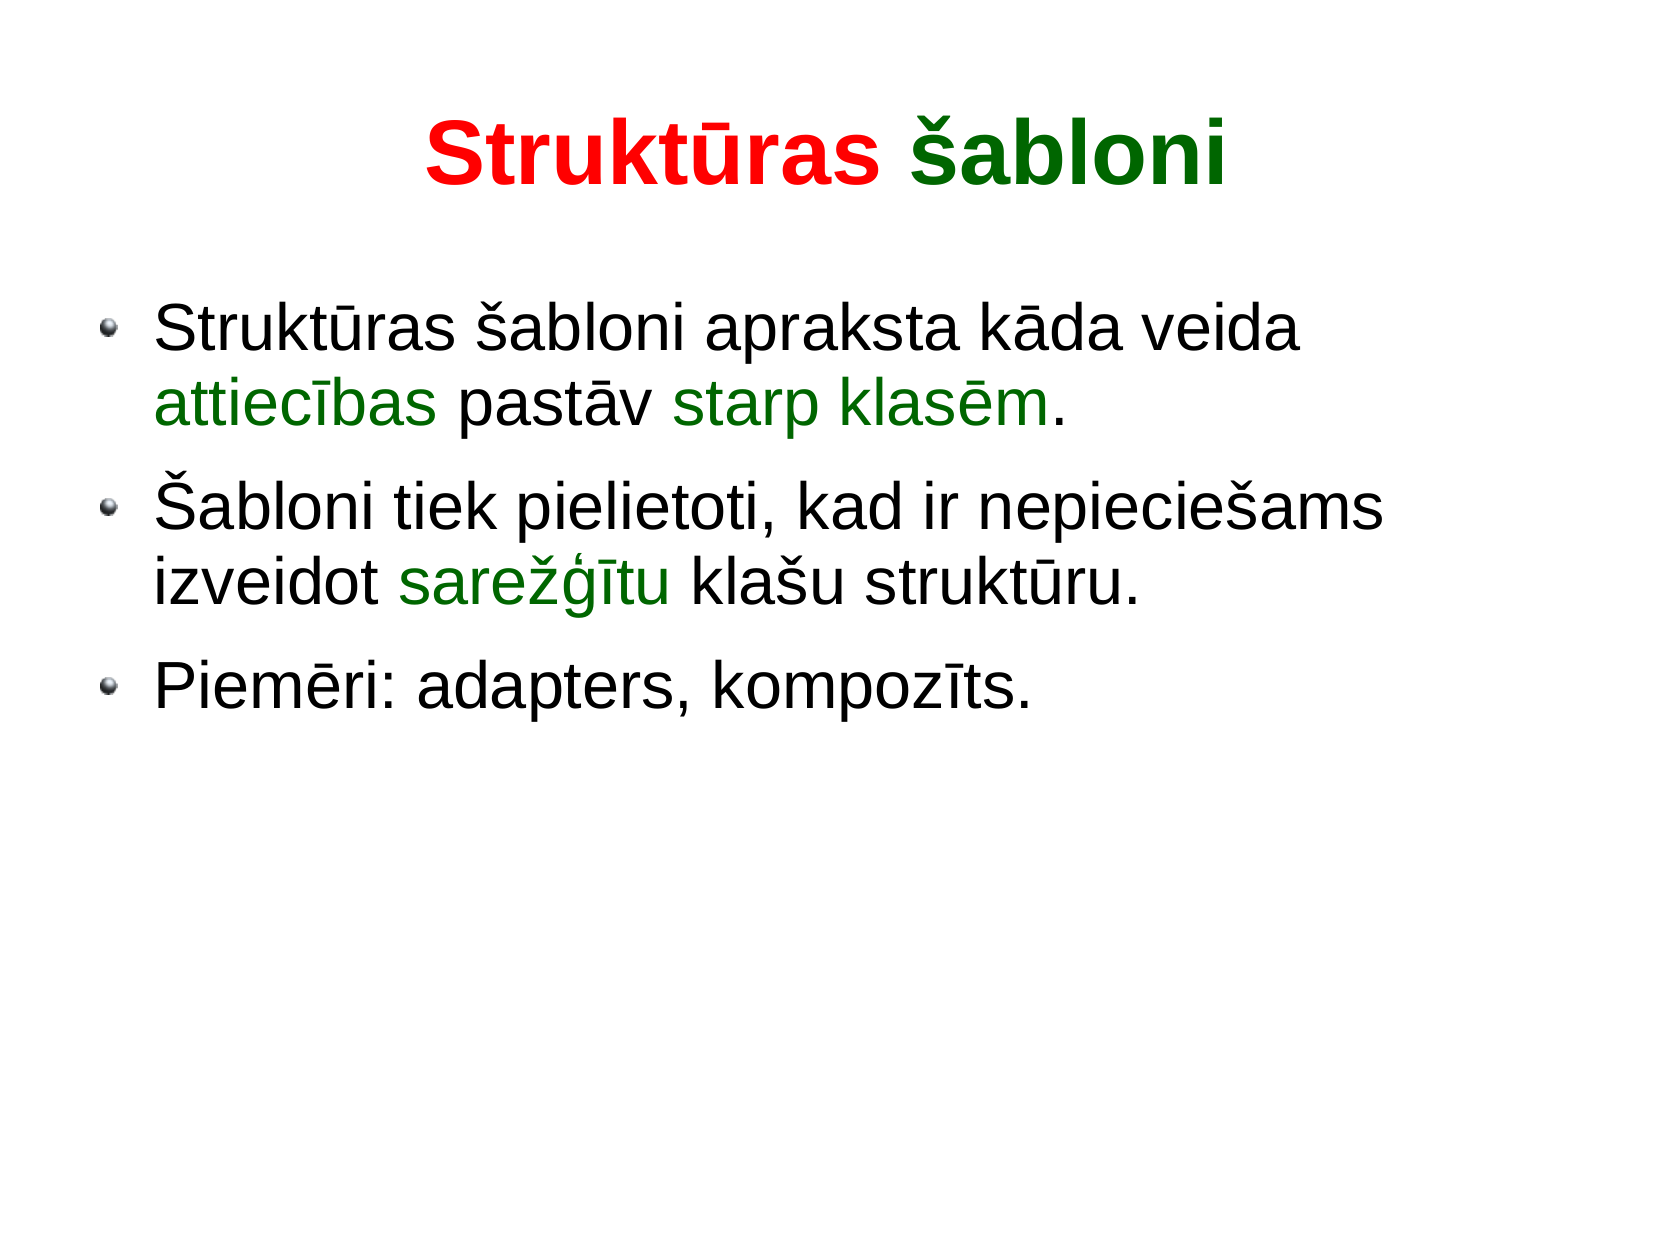

# Struktūras šabloni
Struktūras šabloni apraksta kāda veida attiecības pastāv starp klasēm.
Šabloni tiek pielietoti, kad ir nepieciešams izveidot sarežģītu klašu struktūru.
Piemēri: adapters, kompozīts.